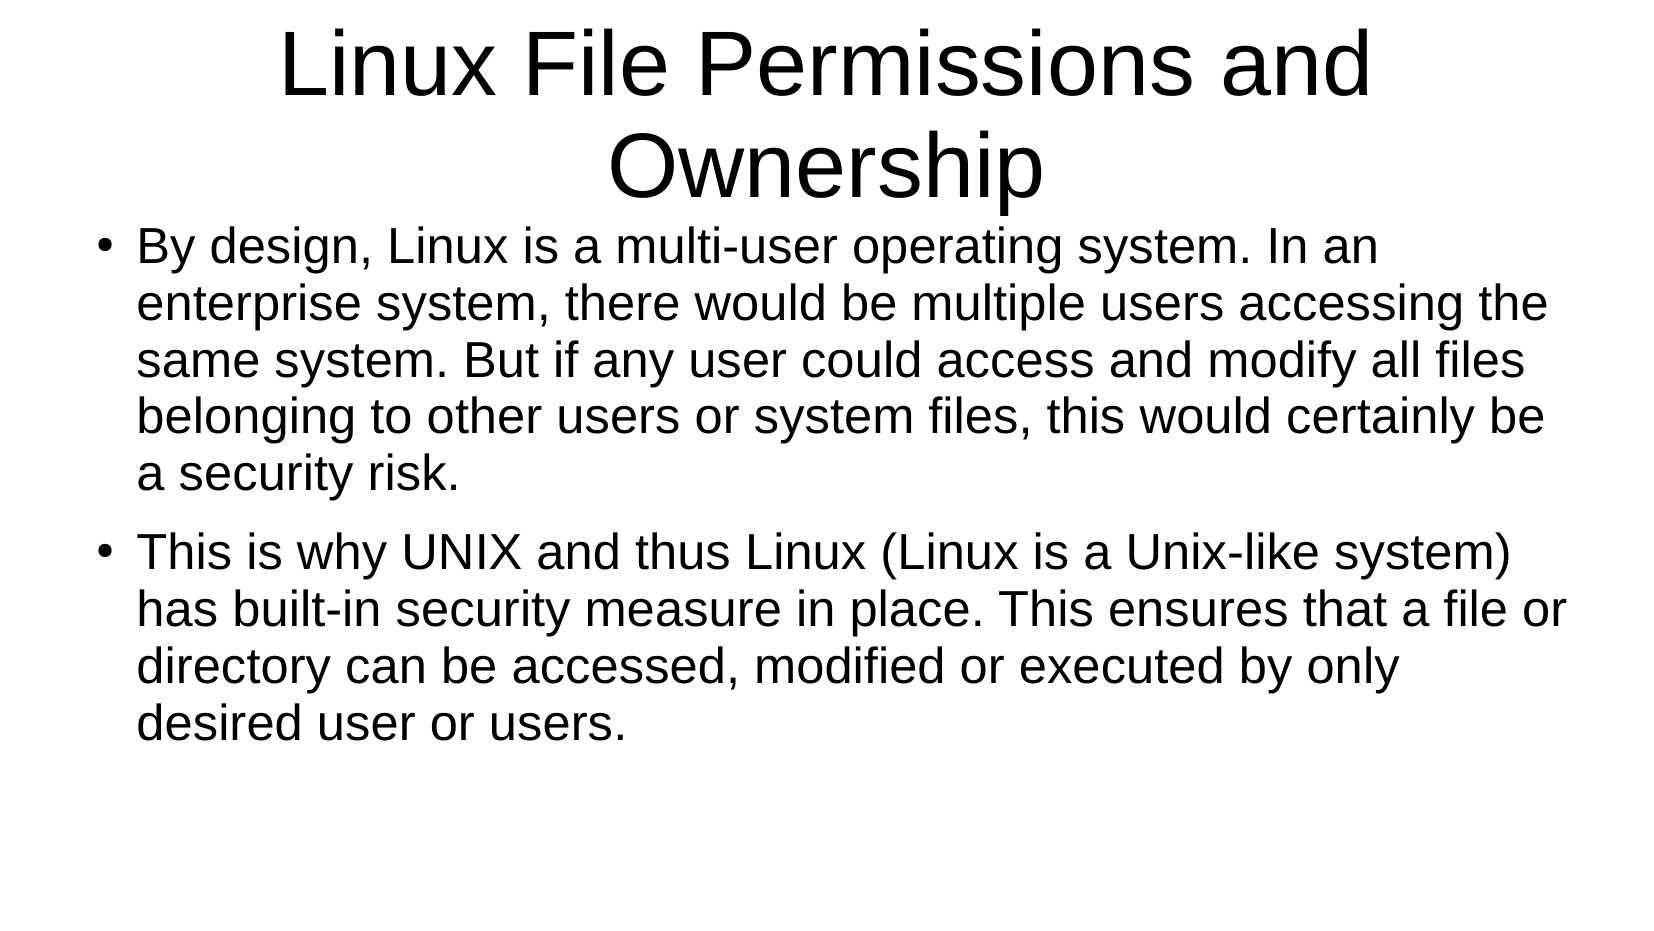

# Linux File Permissions and Ownership
By design, Linux is a multi-user operating system. In an enterprise system, there would be multiple users accessing the same system. But if any user could access and modify all files belonging to other users or system files, this would certainly be a security risk.
This is why UNIX and thus Linux (Linux is a Unix-like system) has built-in security measure in place. This ensures that a file or directory can be accessed, modified or executed by only desired user or users.